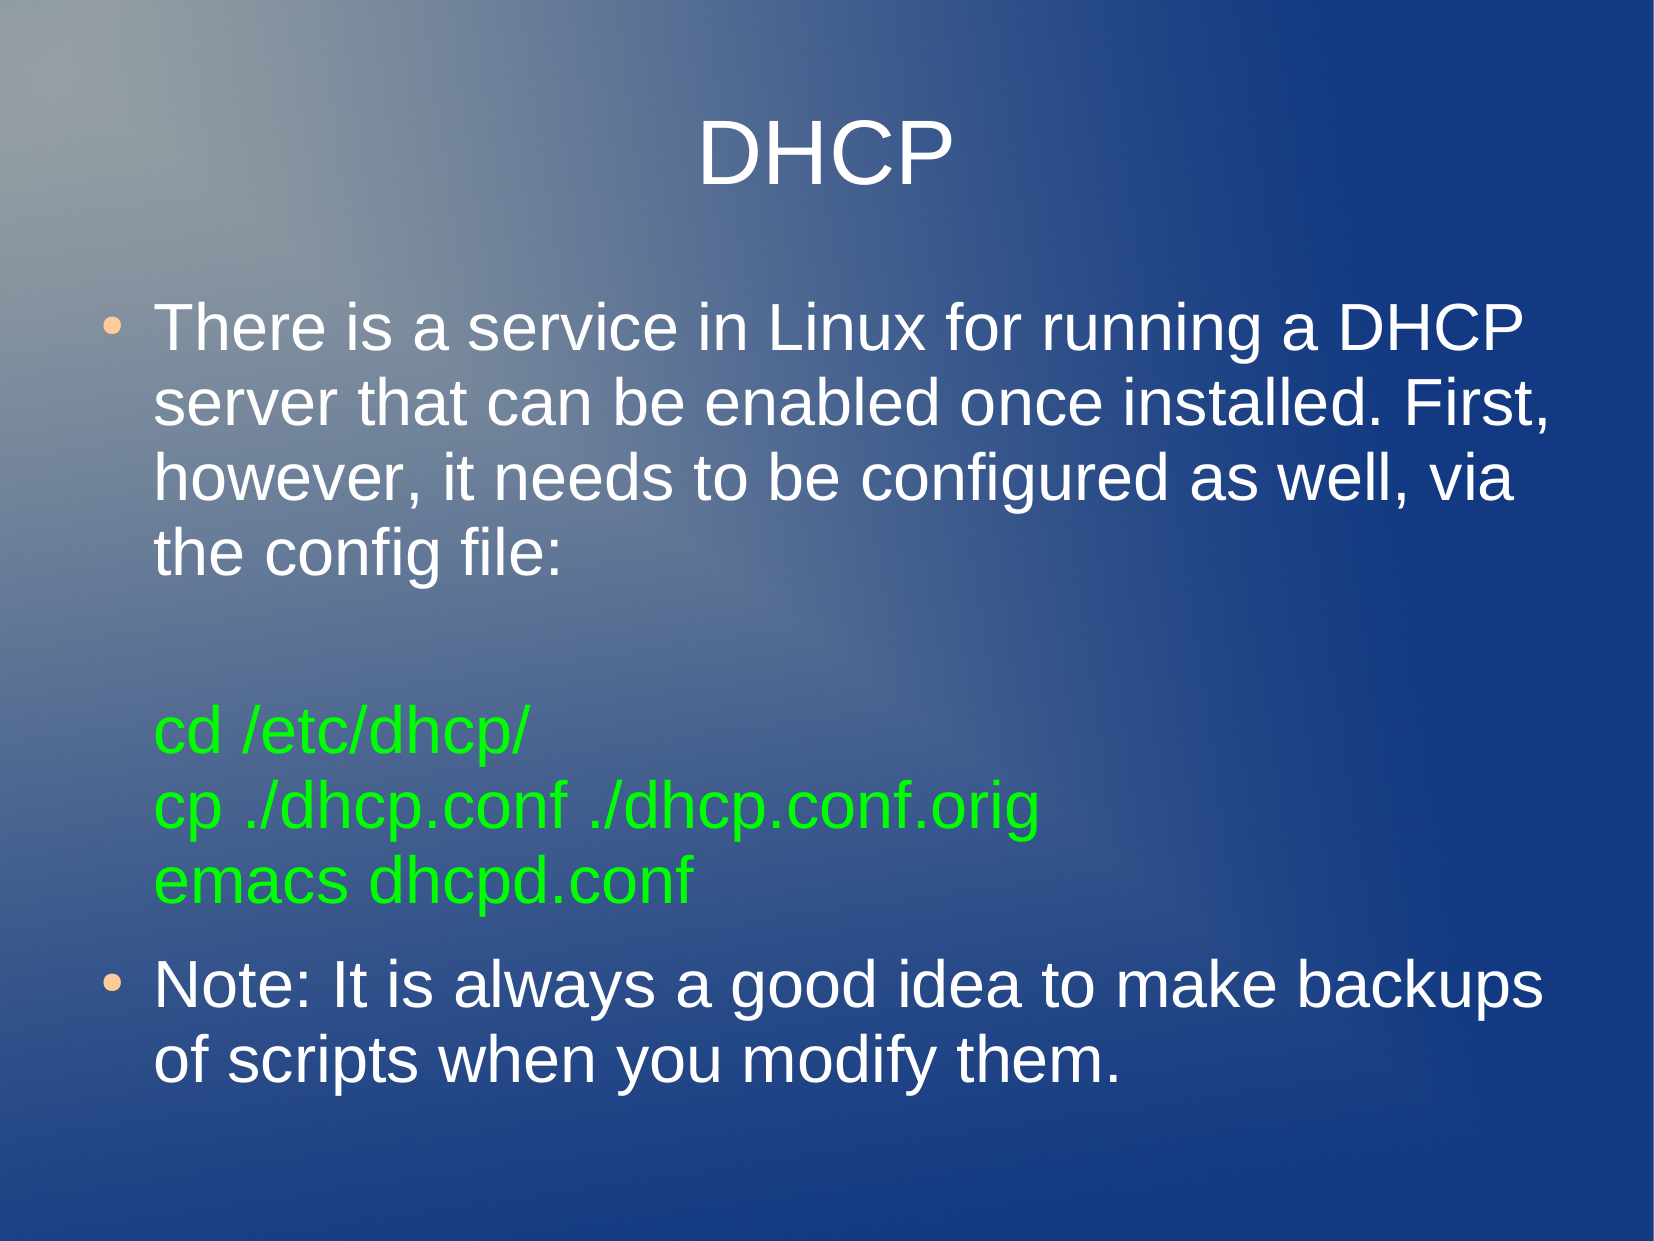

# DHCP
There is a service in Linux for running a DHCP server that can be enabled once installed. First, however, it needs to be configured as well, via the config file:
cd /etc/dhcp/
cp ./dhcp.conf ./dhcp.conf.orig
emacs dhcpd.conf
Note: It is always a good idea to make backups of scripts when you modify them.